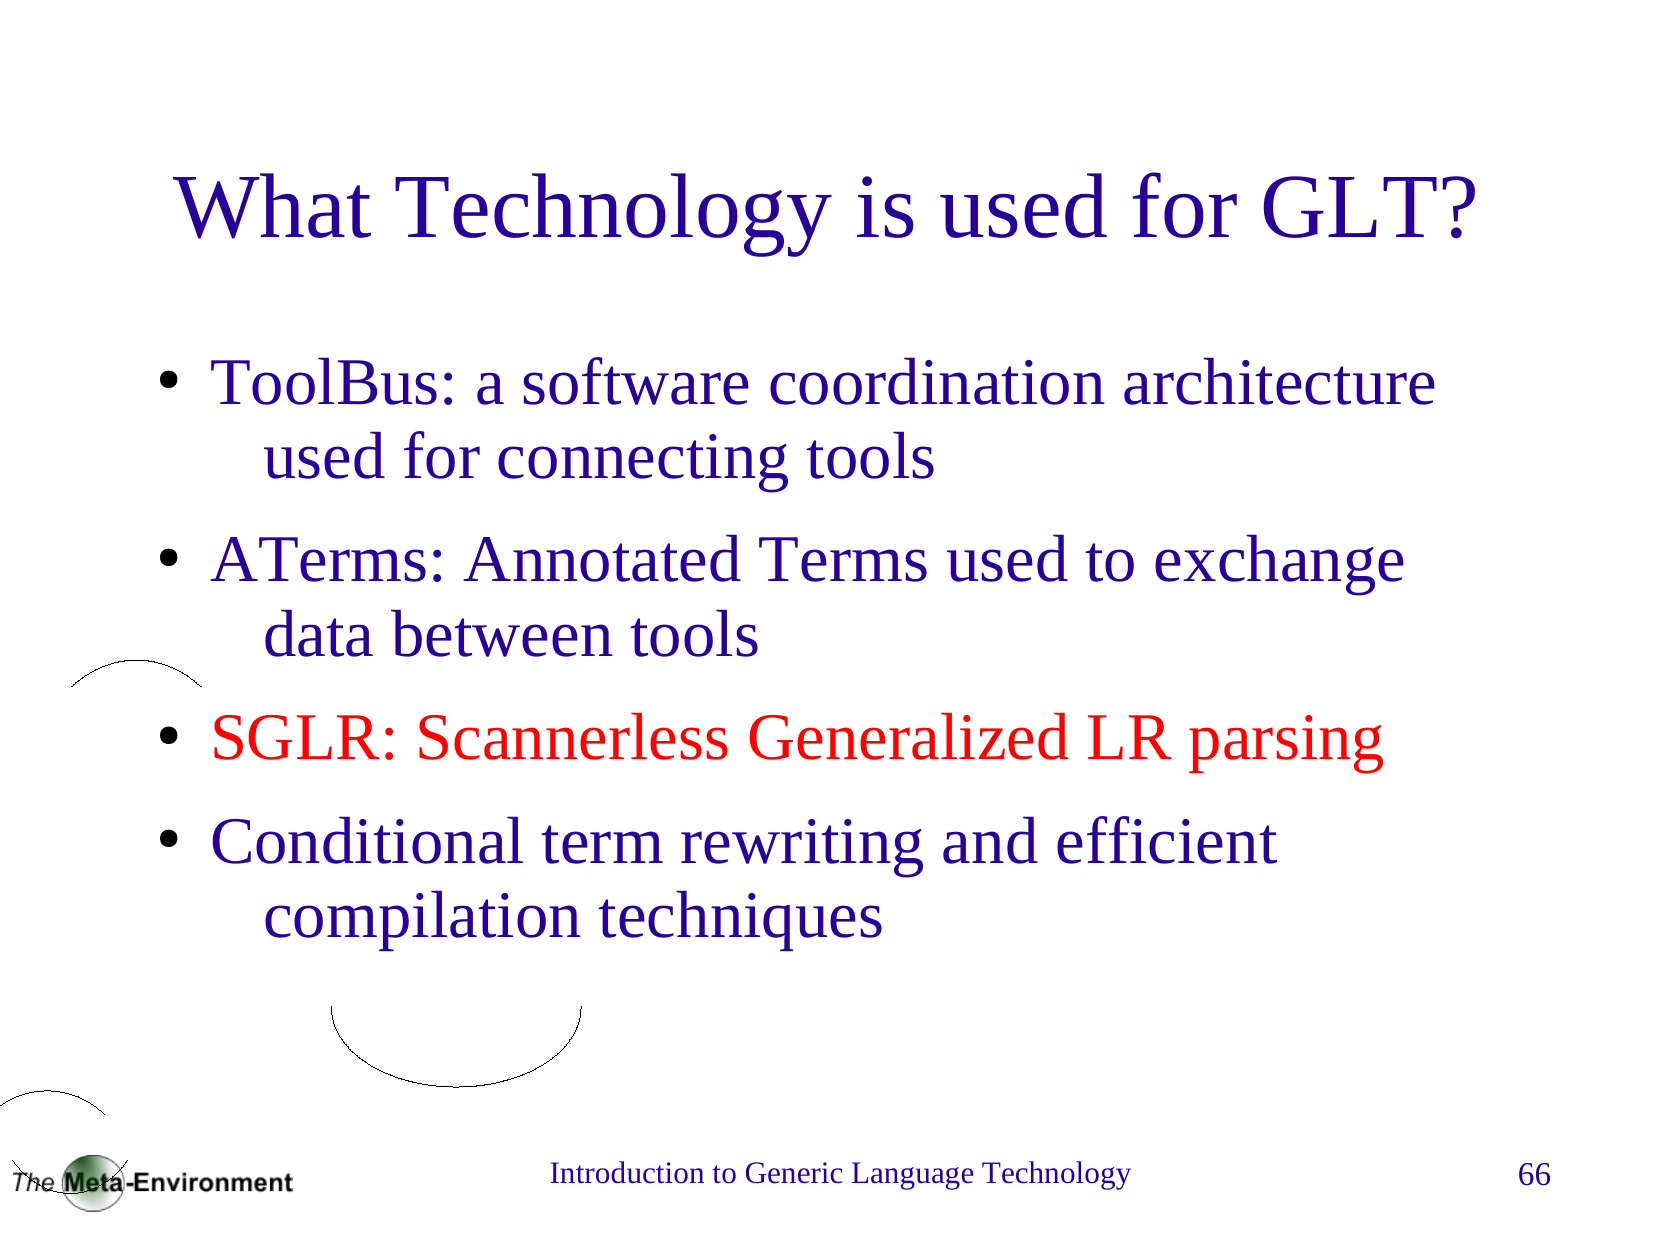

# What Technology is used for GLT?
ToolBus: a software coordination architecture used for connecting tools
ATerms: Annotated Terms used to exchange data between tools
SGLR: Scannerless Generalized LR parsing
Conditional term rewriting and efficient compilation techniques